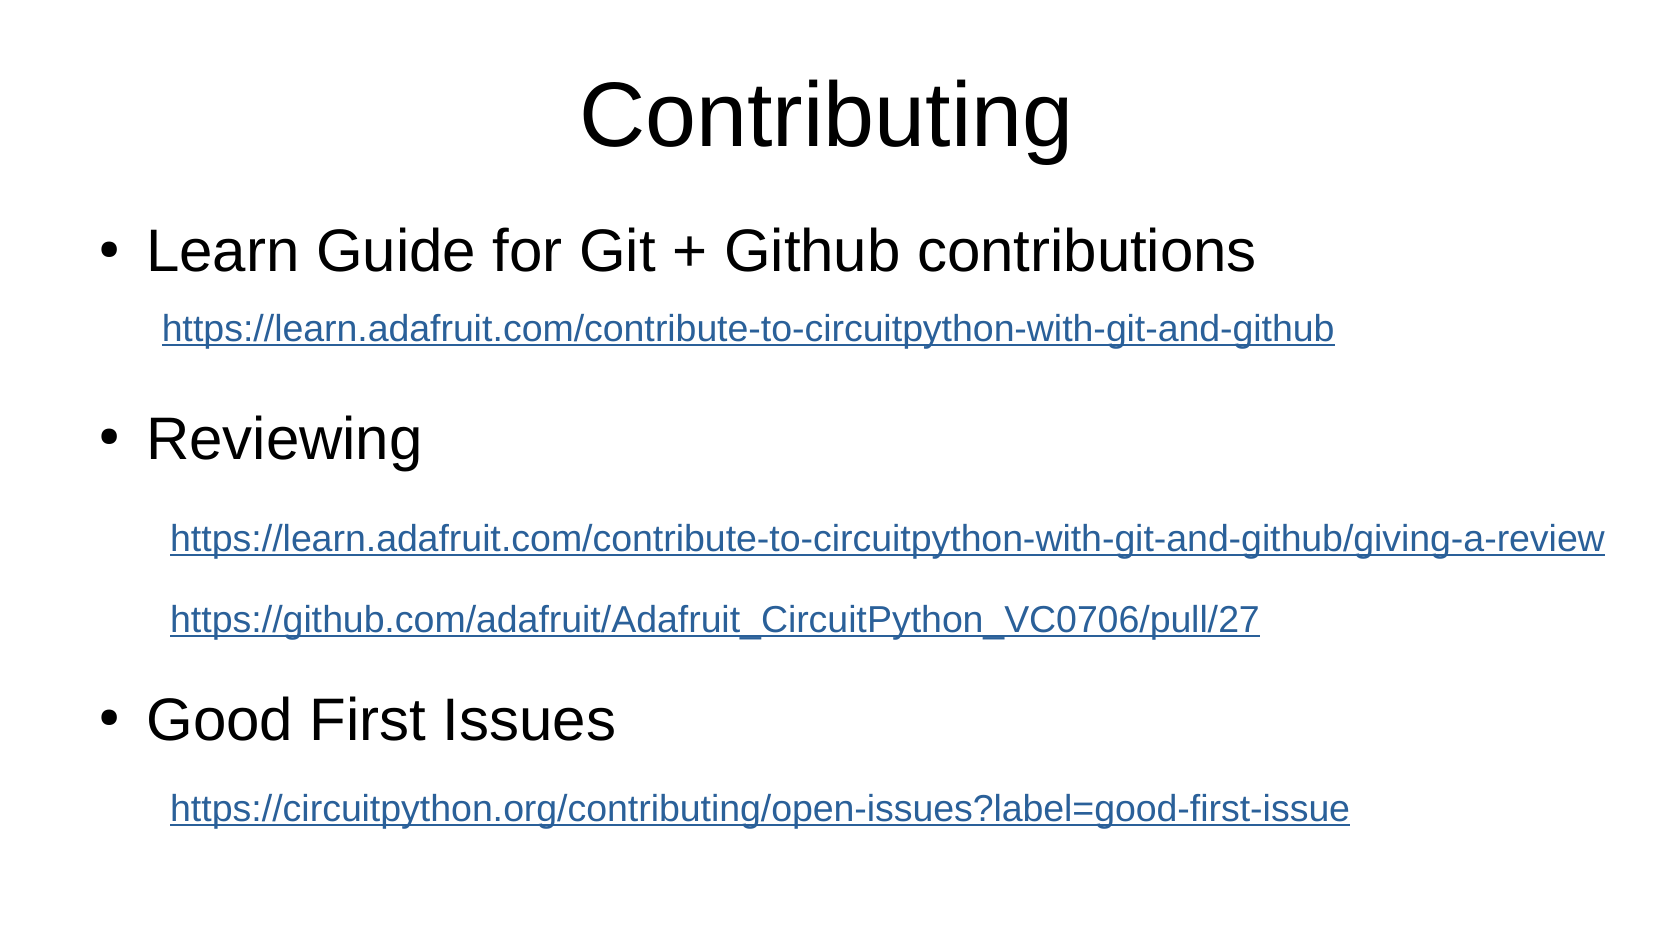

# Contributing
Learn Guide for Git + Github contributions
Reviewing
Good First Issues
https://learn.adafruit.com/contribute-to-circuitpython-with-git-and-github
https://learn.adafruit.com/contribute-to-circuitpython-with-git-and-github/giving-a-review
https://github.com/adafruit/Adafruit_CircuitPython_VC0706/pull/27
https://circuitpython.org/contributing/open-issues?label=good-first-issue